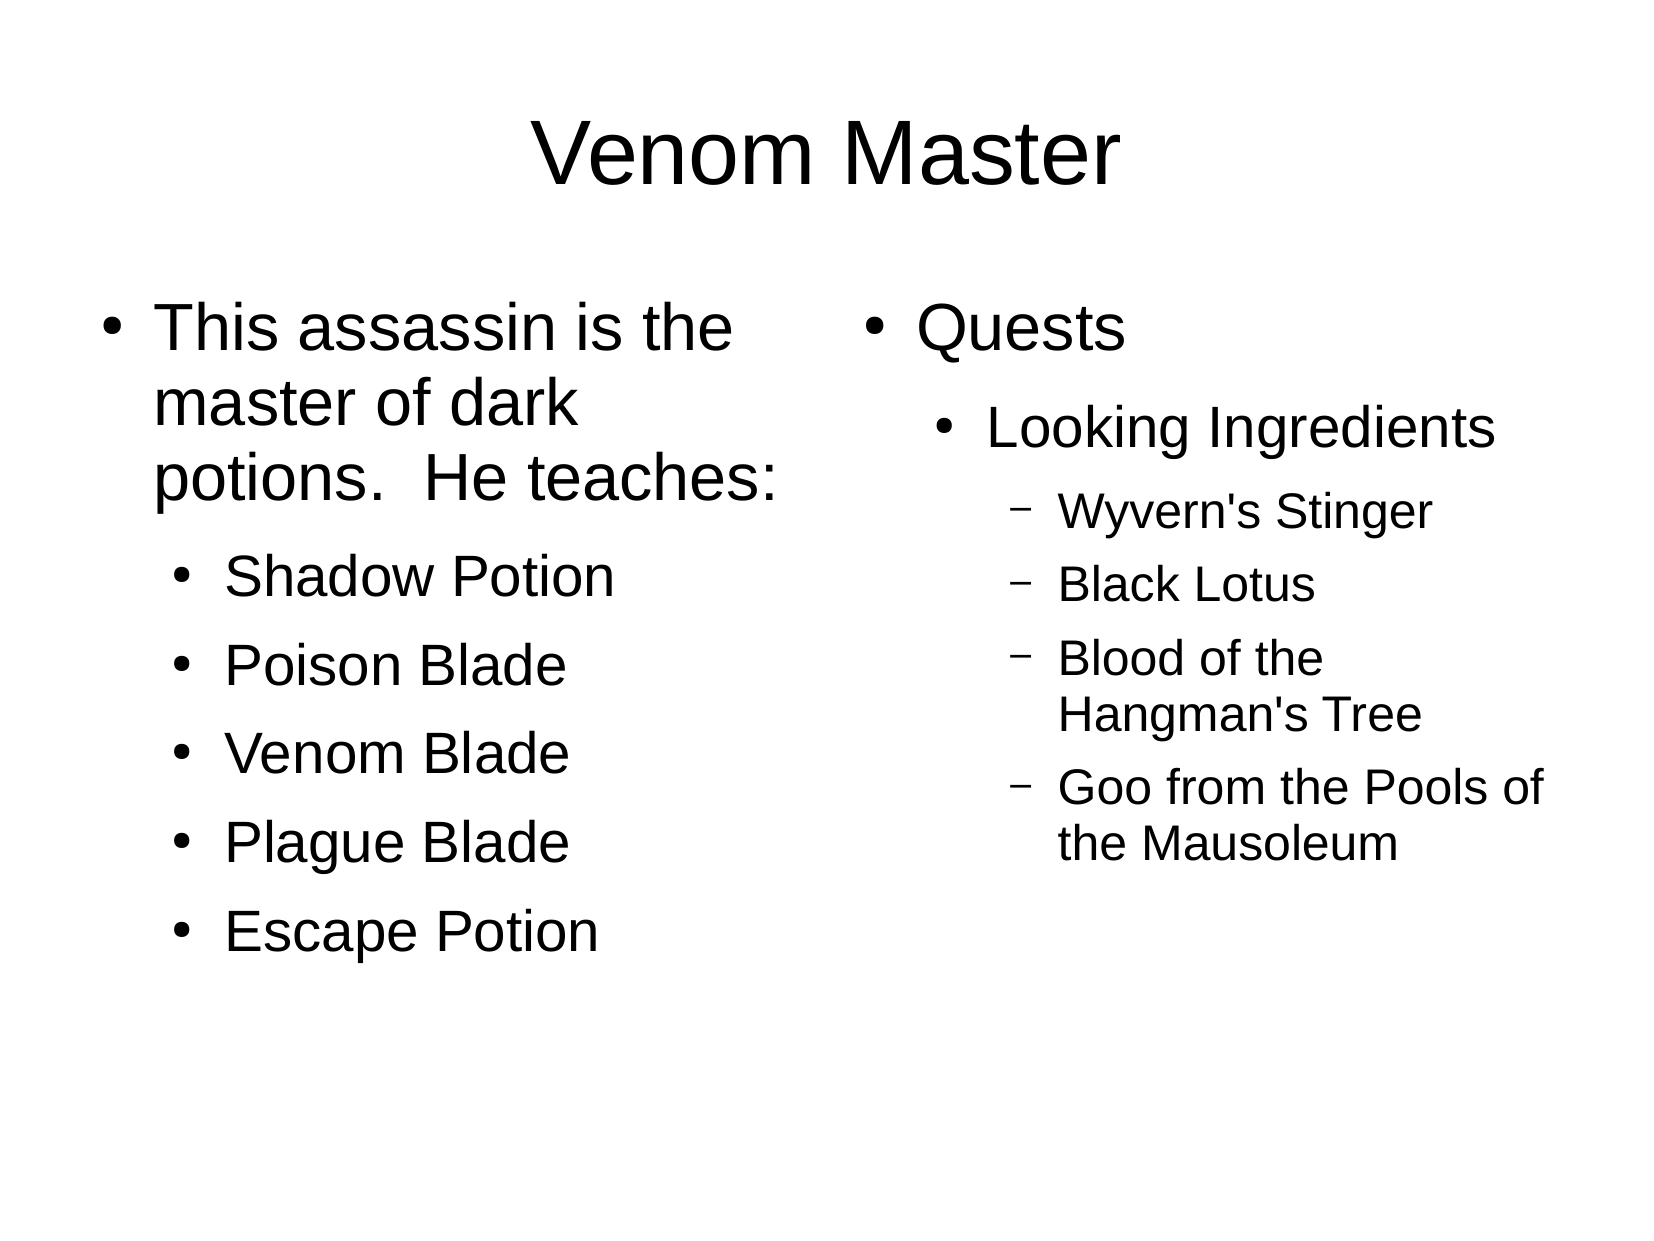

# Venom Master
This assassin is the master of dark potions. He teaches:
Shadow Potion
Poison Blade
Venom Blade
Plague Blade
Escape Potion
Quests
Looking Ingredients
Wyvern's Stinger
Black Lotus
Blood of the Hangman's Tree
Goo from the Pools of the Mausoleum